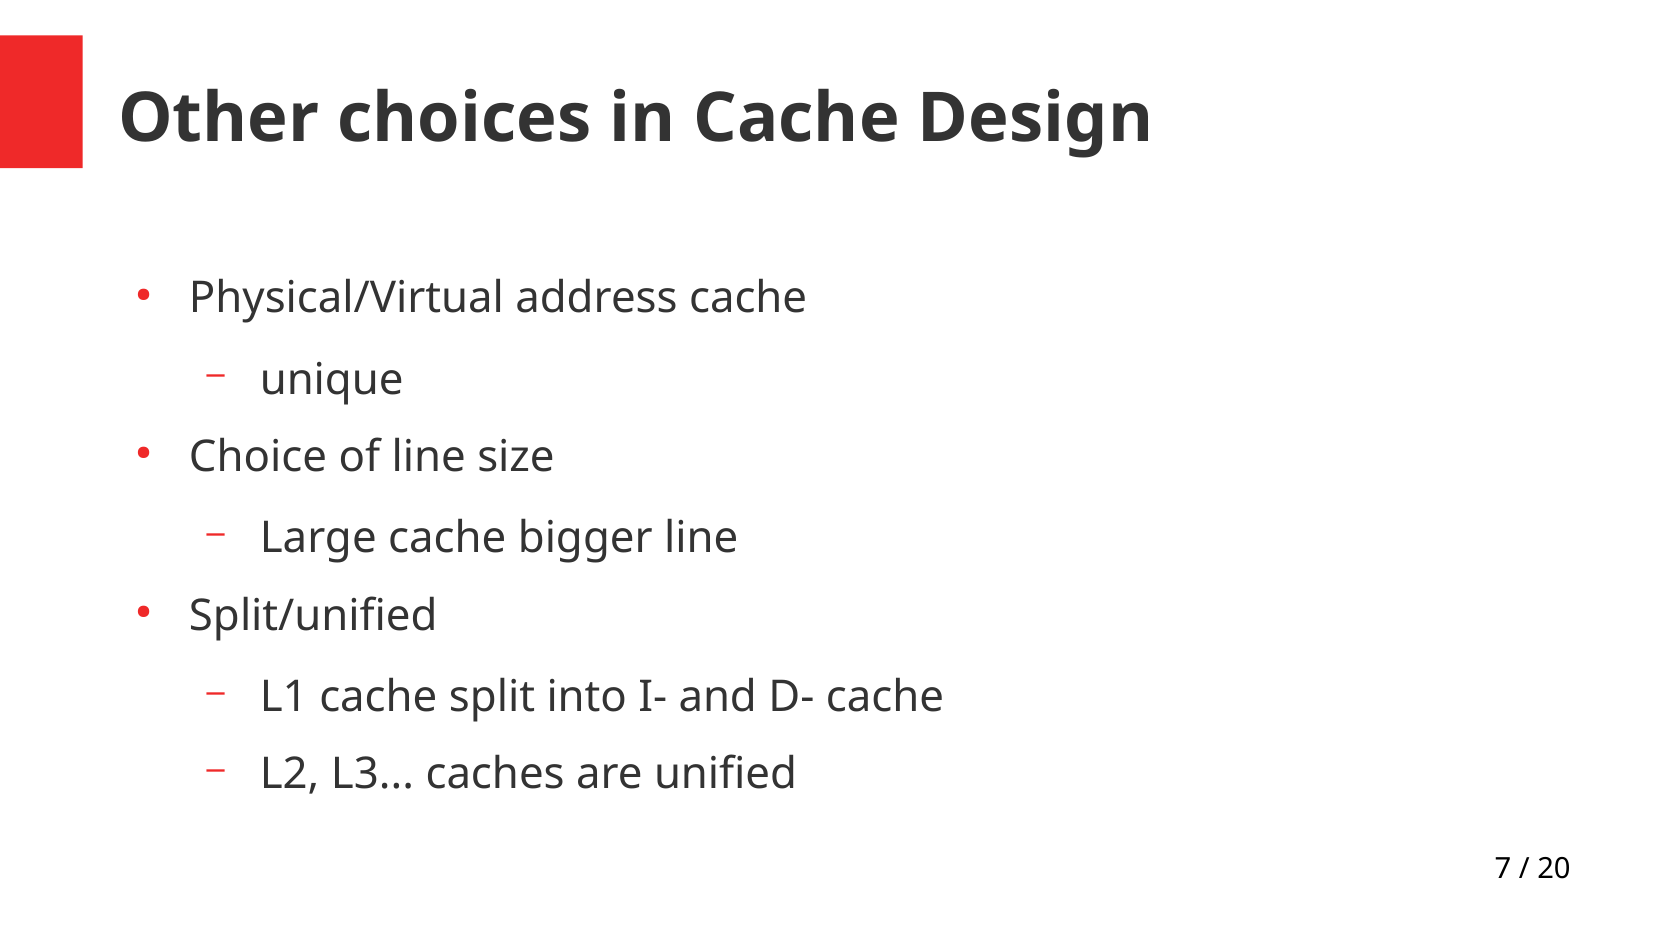

# Other choices in Cache Design
Physical/Virtual address cache
unique
Choice of line size
Large cache bigger line
Split/unified
L1 cache split into I- and D- cache
L2, L3... caches are unified
7